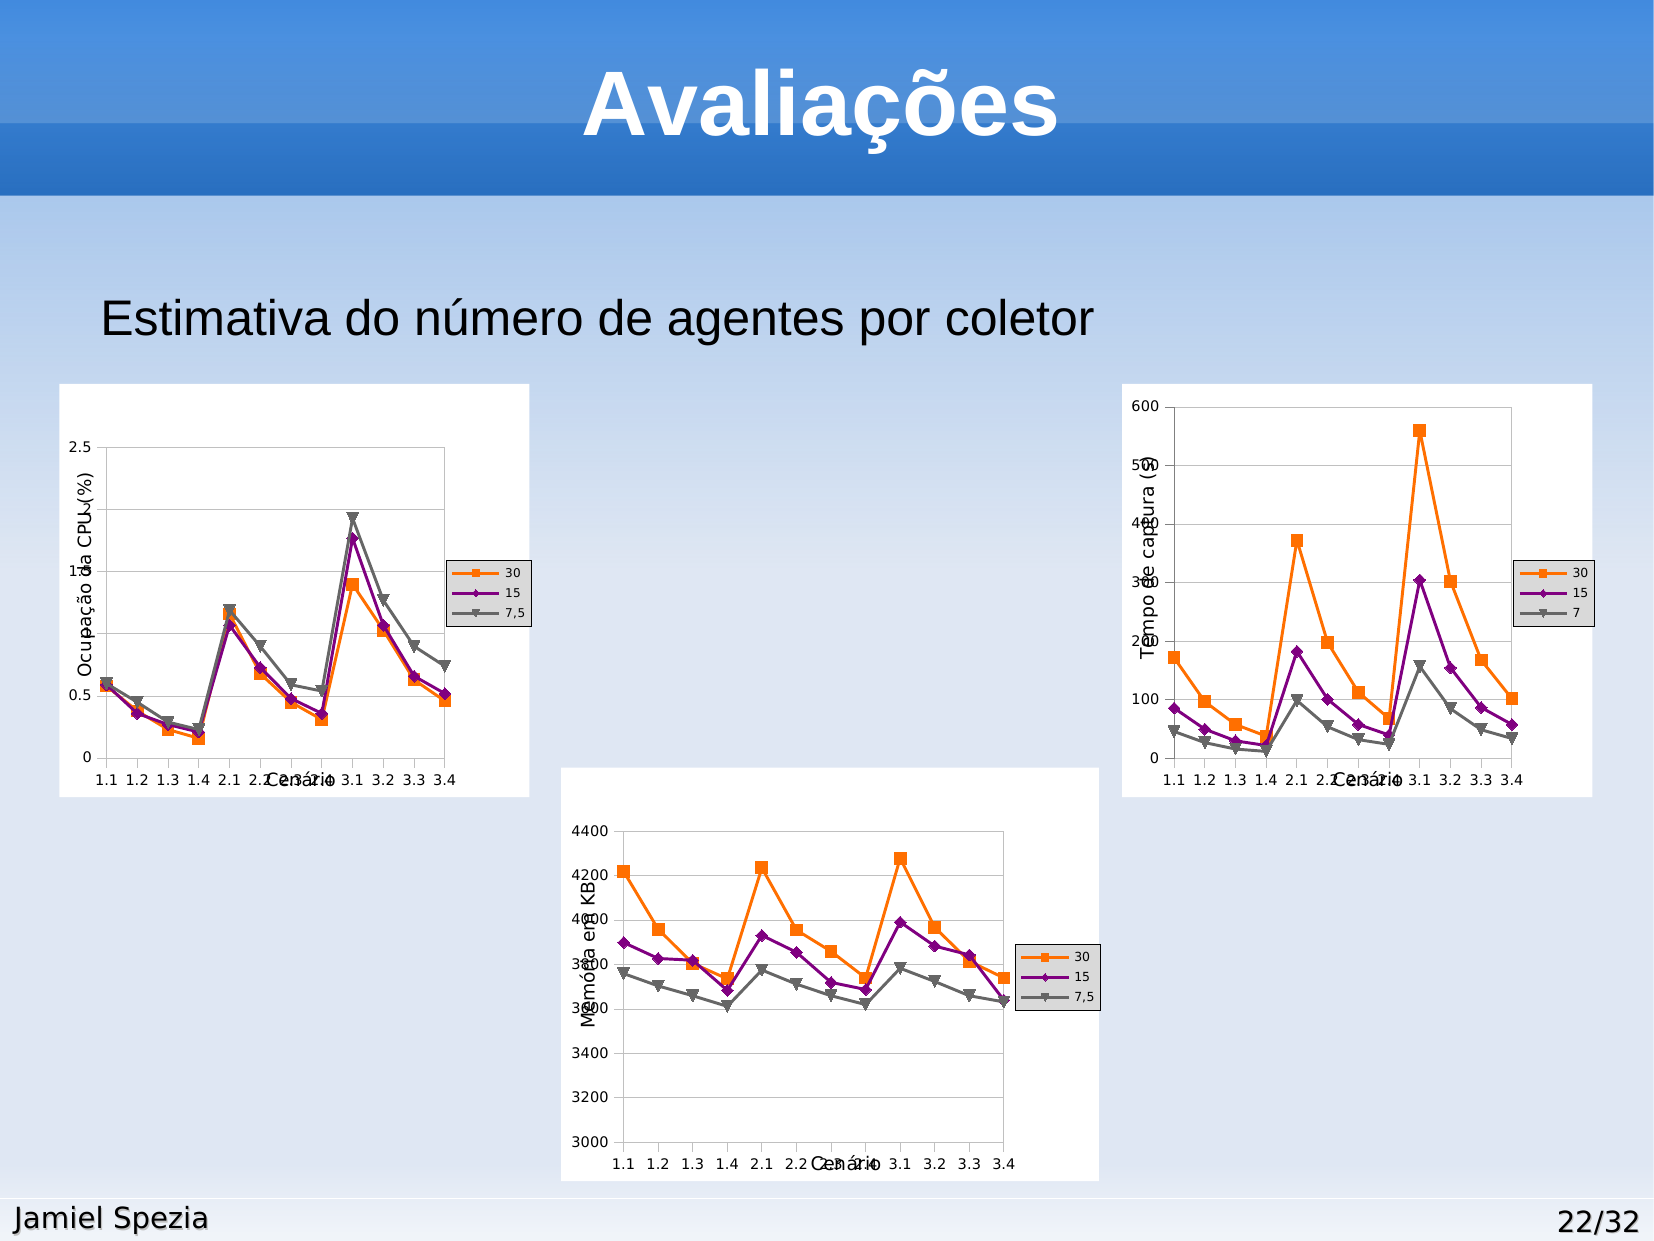

# Avaliações
Estimativa do número de agentes por coletor
### Chart
| Category | 30 | 15 | 7,5 |
|---|---|---|---|
| 1.1 | 0.58 | 0.59 | 0.6 |
| 1.2 | 0.38 | 0.36 | 0.45 |
| 1.3 | 0.23 | 0.27 | 0.29 |
| 1.4 | 0.16 | 0.21 | 0.23 |
| 2.1 | 1.16 | 1.07 | 1.19 |
| 2.2 | 0.68 | 0.73 | 0.9 |
| 2.3 | 0.45 | 0.48 | 0.59 |
| 2.4 | 0.31 | 0.36 | 0.54 |
| 3.1 | 1.4 | 1.77 | 1.93 |
| 3.2 | 1.03 | 1.07 | 1.27 |
| 3.3 | 0.63 | 0.66 | 0.9 |
| 3.4 | 0.46 | 0.52 | 0.74 |
### Chart
| Category | 30 | 15 | 7 |
|---|---|---|---|
| 1.1 | 172.0 | 86.0 | 46.0 |
| 1.2 | 97.0 | 50.0 | 27.0 |
| 1.3 | 58.0 | 30.0 | 16.0 |
| 1.4 | 38.0 | 22.0 | 12.0 |
| 2.1 | 373.0 | 183.0 | 99.0 |
| 2.2 | 198.0 | 101.0 | 54.0 |
| 2.3 | 113.0 | 58.0 | 32.0 |
| 2.4 | 68.0 | 40.0 | 24.0 |
| 3.1 | 560.0 | 305.0 | 157.0 |
| 3.2 | 303.0 | 155.0 | 85.0 |
| 3.3 | 168.0 | 87.0 | 49.0 |
| 3.4 | 102.0 | 58.0 | 34.0 |
### Chart
| Category | 30 | 15 | 7,5 |
|---|---|---|---|
| 1.1 | 4220.0 | 3900.0 | 3760.0 |
| 1.2 | 3960.0 | 3828.0 | 3704.0 |
| 1.3 | 3806.0 | 3820.0 | 3660.0 |
| 1.4 | 3736.0 | 3684.0 | 3612.0 |
| 2.1 | 4236.0 | 3932.0 | 3776.0 |
| 2.2 | 3956.0 | 3856.0 | 3712.0 |
| 2.3 | 3860.0 | 3720.0 | 3660.0 |
| 2.4 | 3740.0 | 3688.0 | 3620.0 |
| 3.1 | 4280.0 | 3992.0 | 3784.0 |
| 3.2 | 3968.0 | 3884.0 | 3724.0 |
| 3.3 | 3816.0 | 3844.0 | 3660.0 |
| 3.4 | 3740.0 | 3640.0 | 3632.0 |